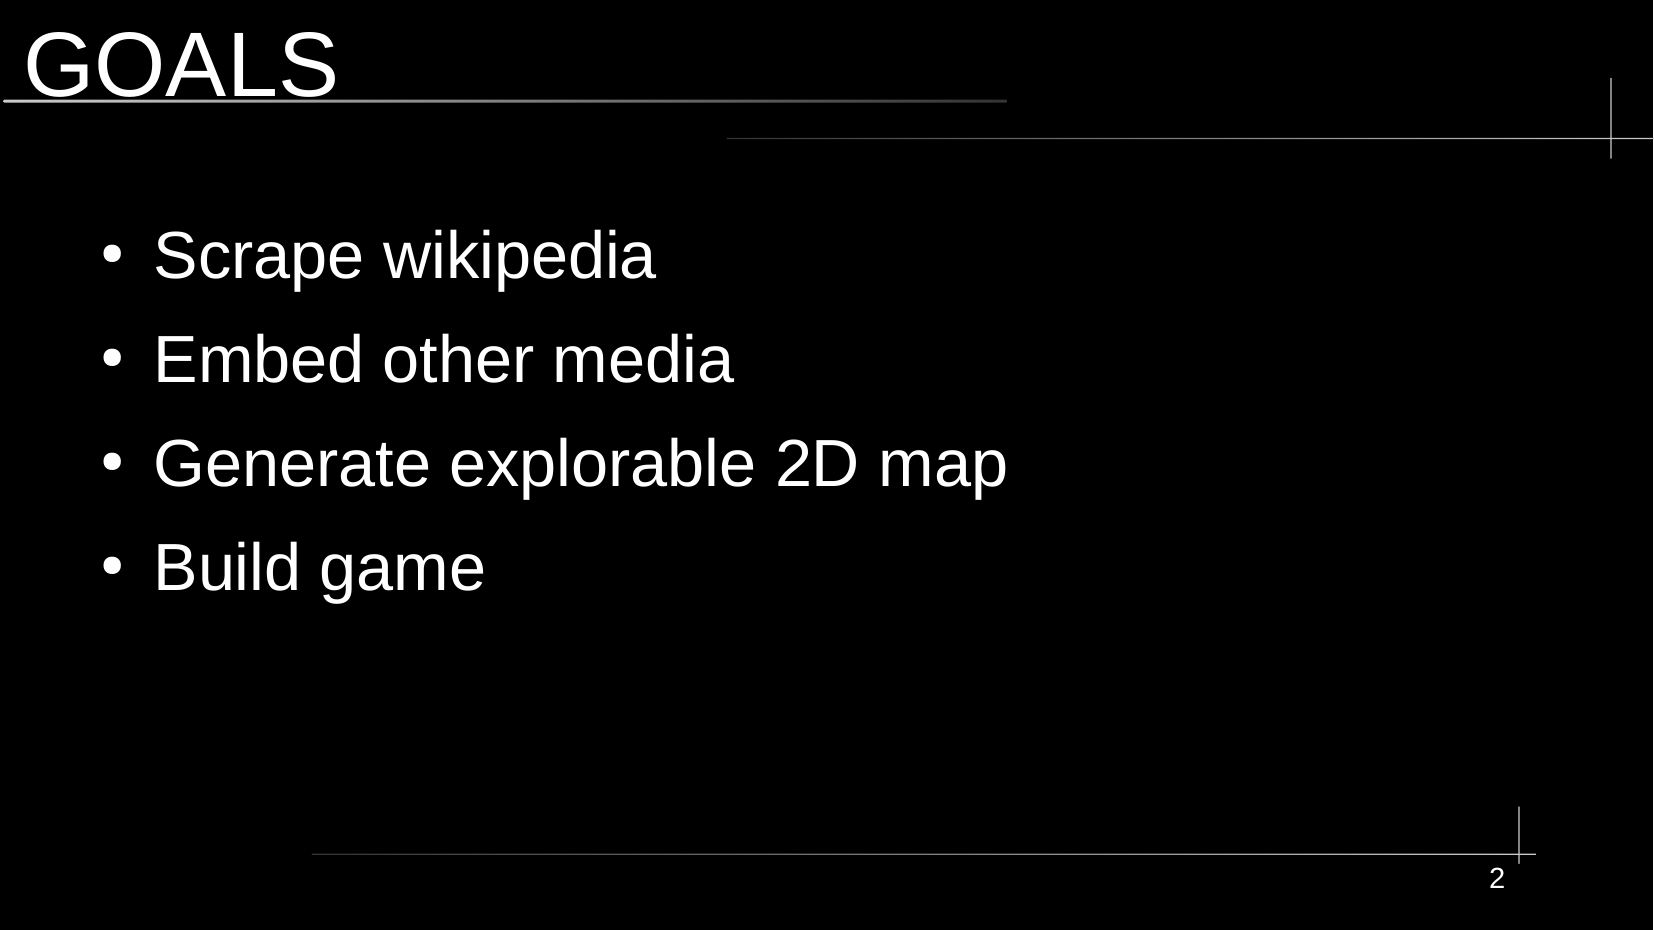

# GOALS
Scrape wikipedia
Embed other media
Generate explorable 2D map
Build game
2